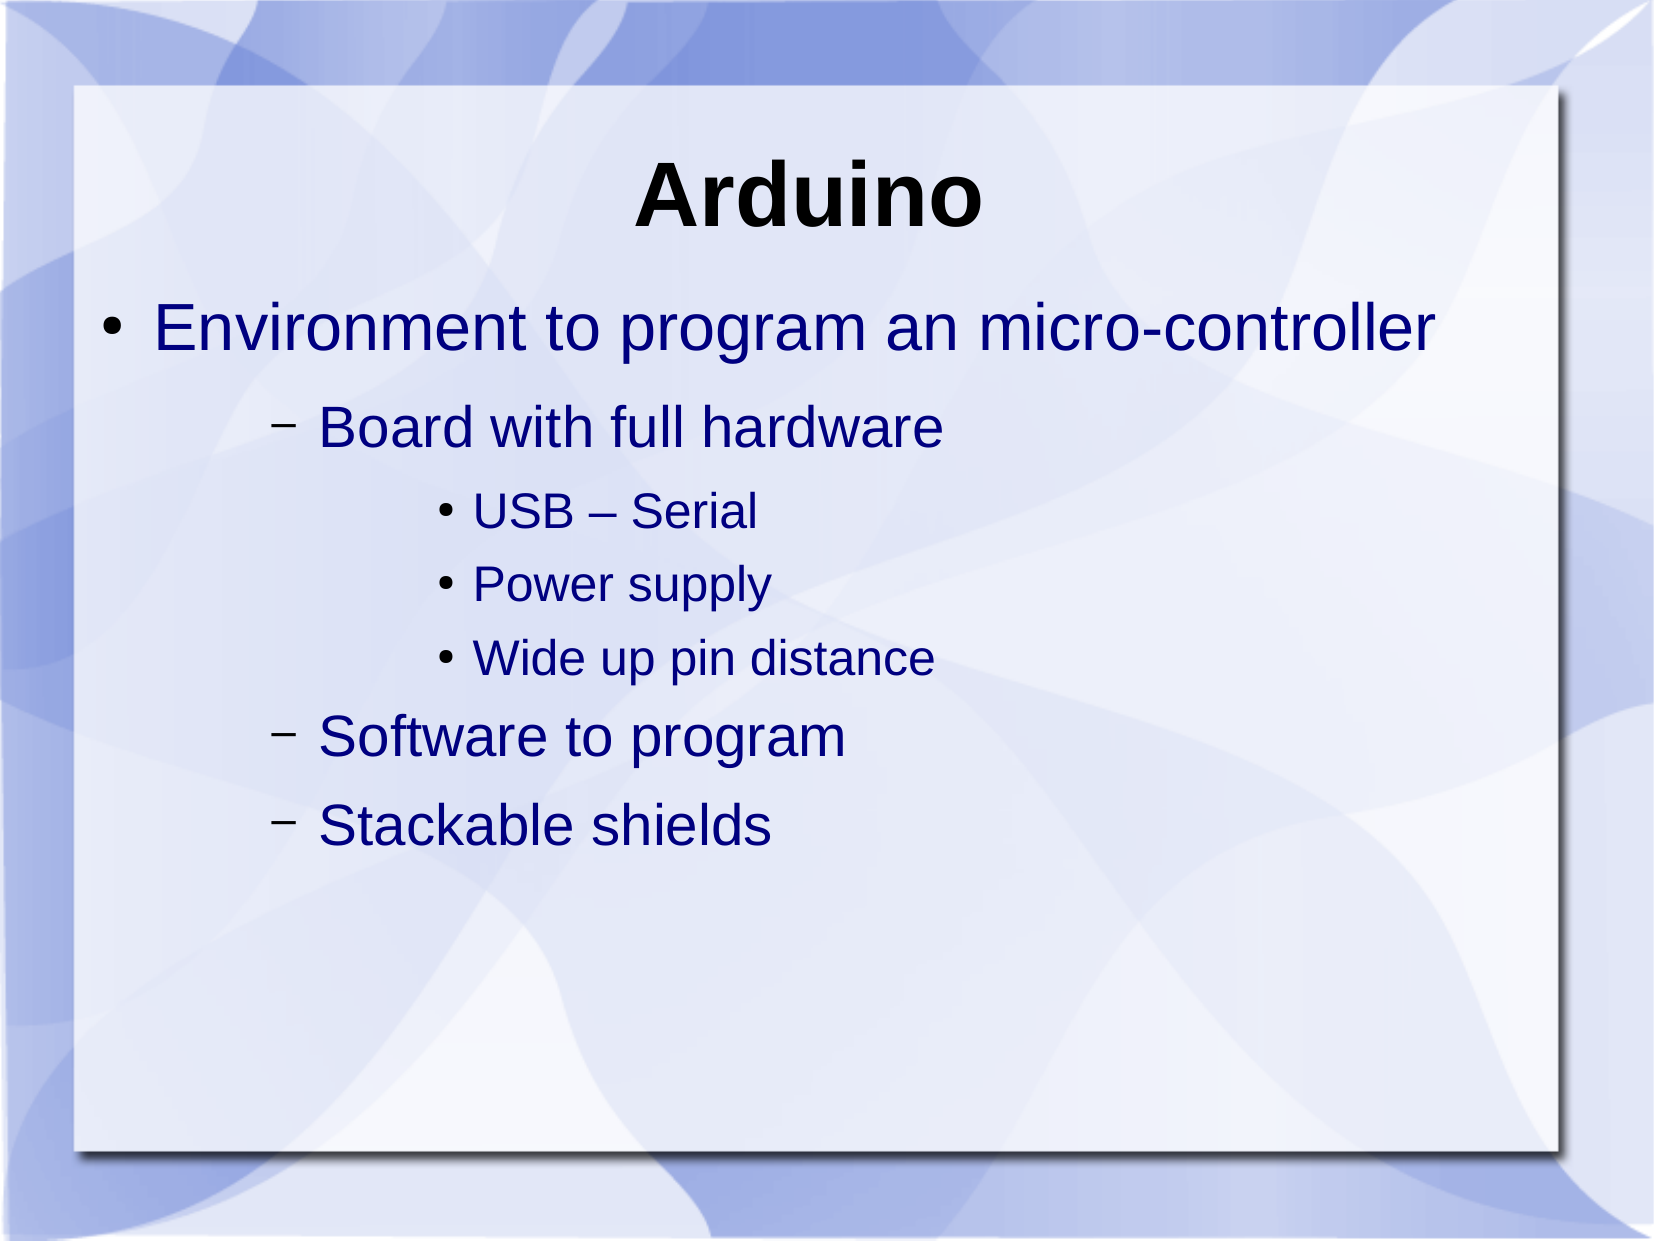

# Arduino
Environment to program an micro-controller
Board with full hardware
USB – Serial
Power supply
Wide up pin distance
Software to program
Stackable shields